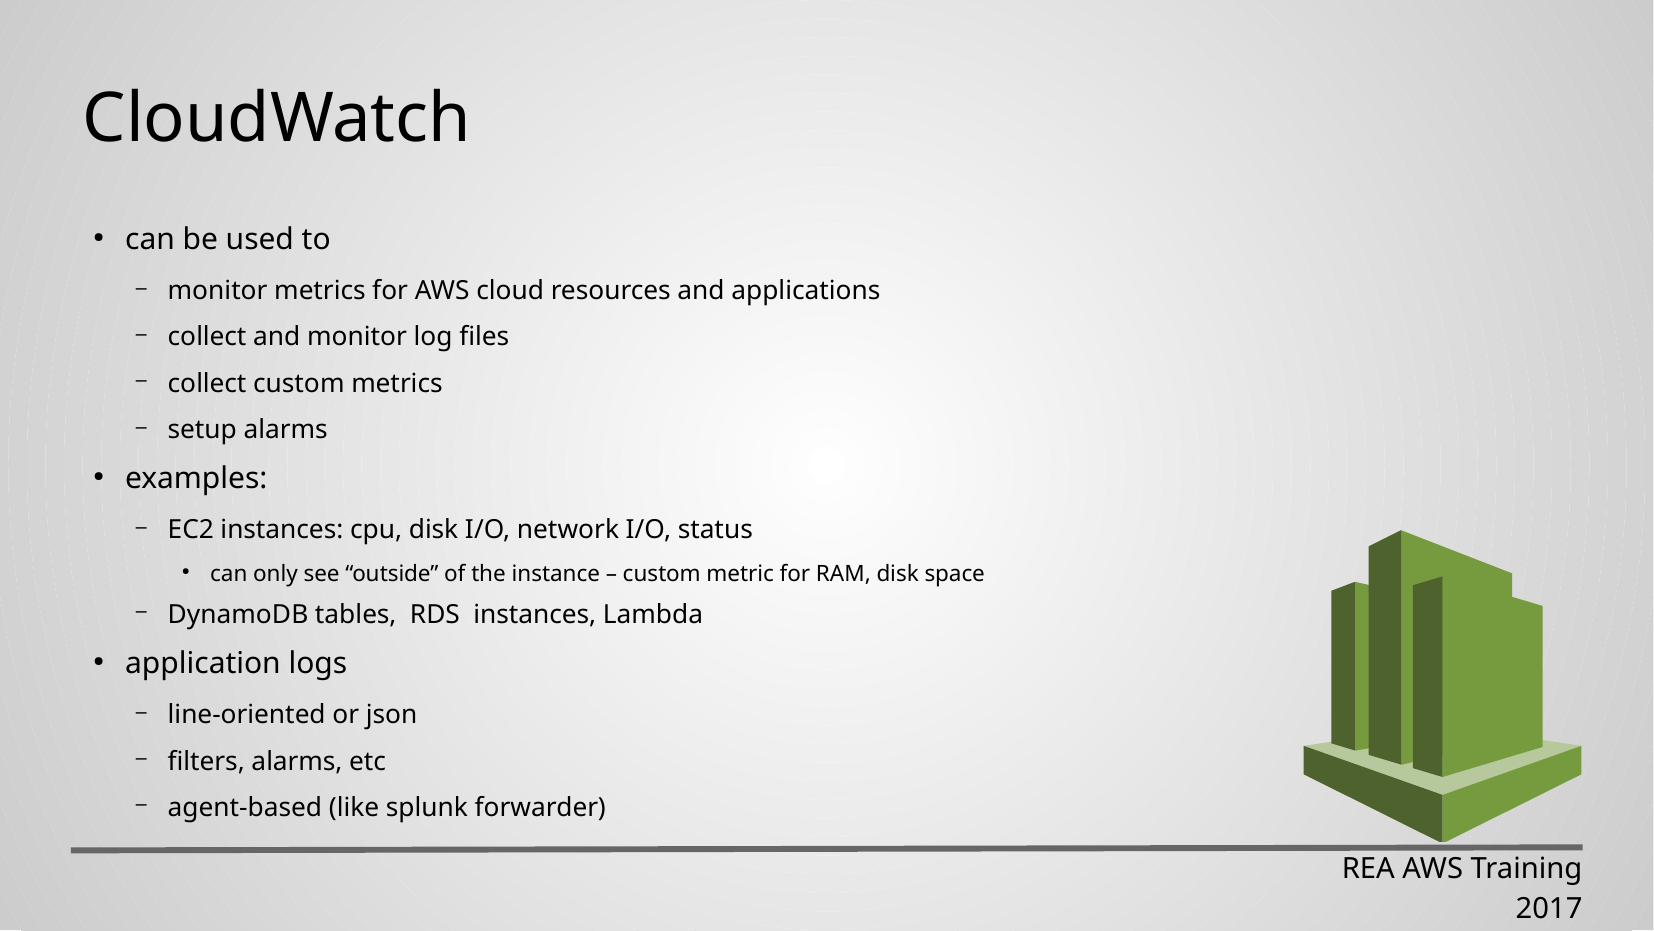

# CloudWatch
can be used to
monitor metrics for AWS cloud resources and applications
collect and monitor log files
collect custom metrics
setup alarms
examples:
EC2 instances: cpu, disk I/O, network I/O, status
can only see “outside” of the instance – custom metric for RAM, disk space
DynamoDB tables, RDS instances, Lambda
application logs
line-oriented or json
filters, alarms, etc
agent-based (like splunk forwarder)